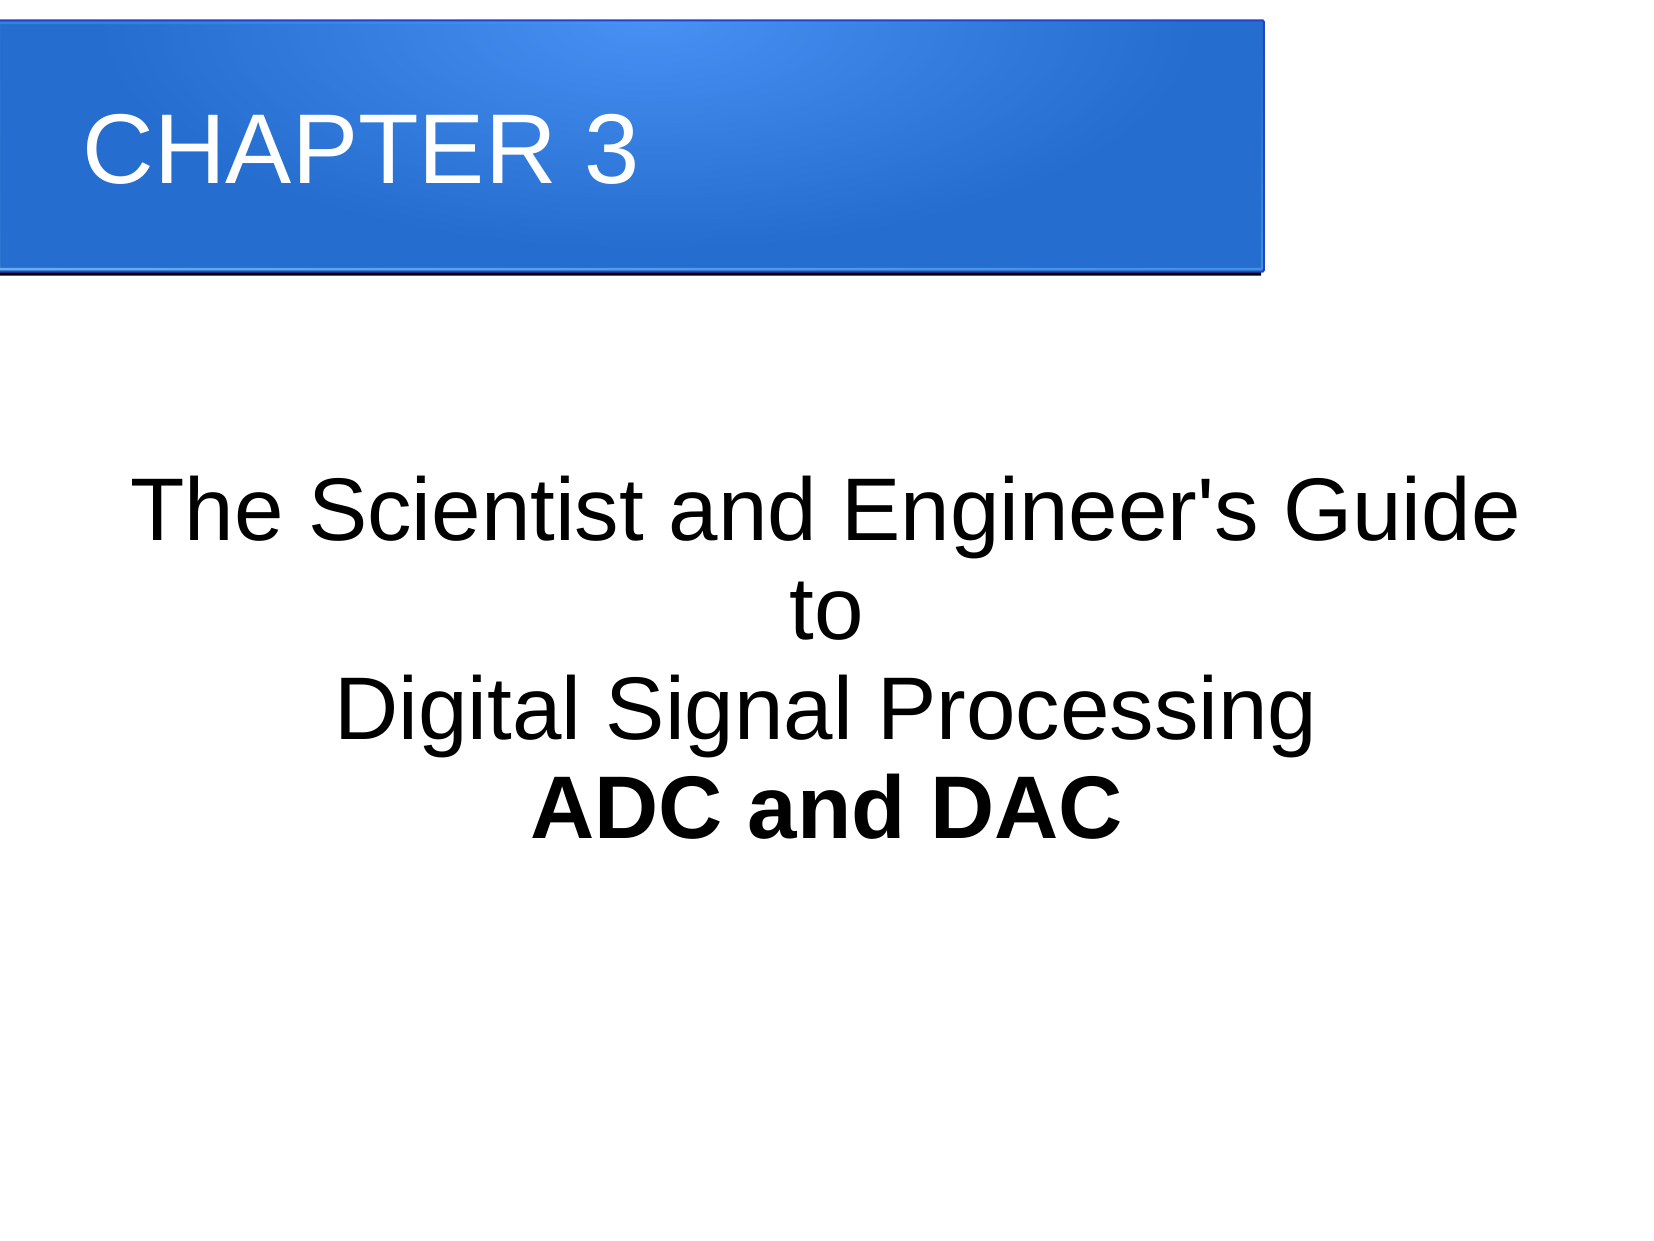

# CHAPTER 3
The Scientist and Engineer's Guide to
Digital Signal Processing
ADC and DAC